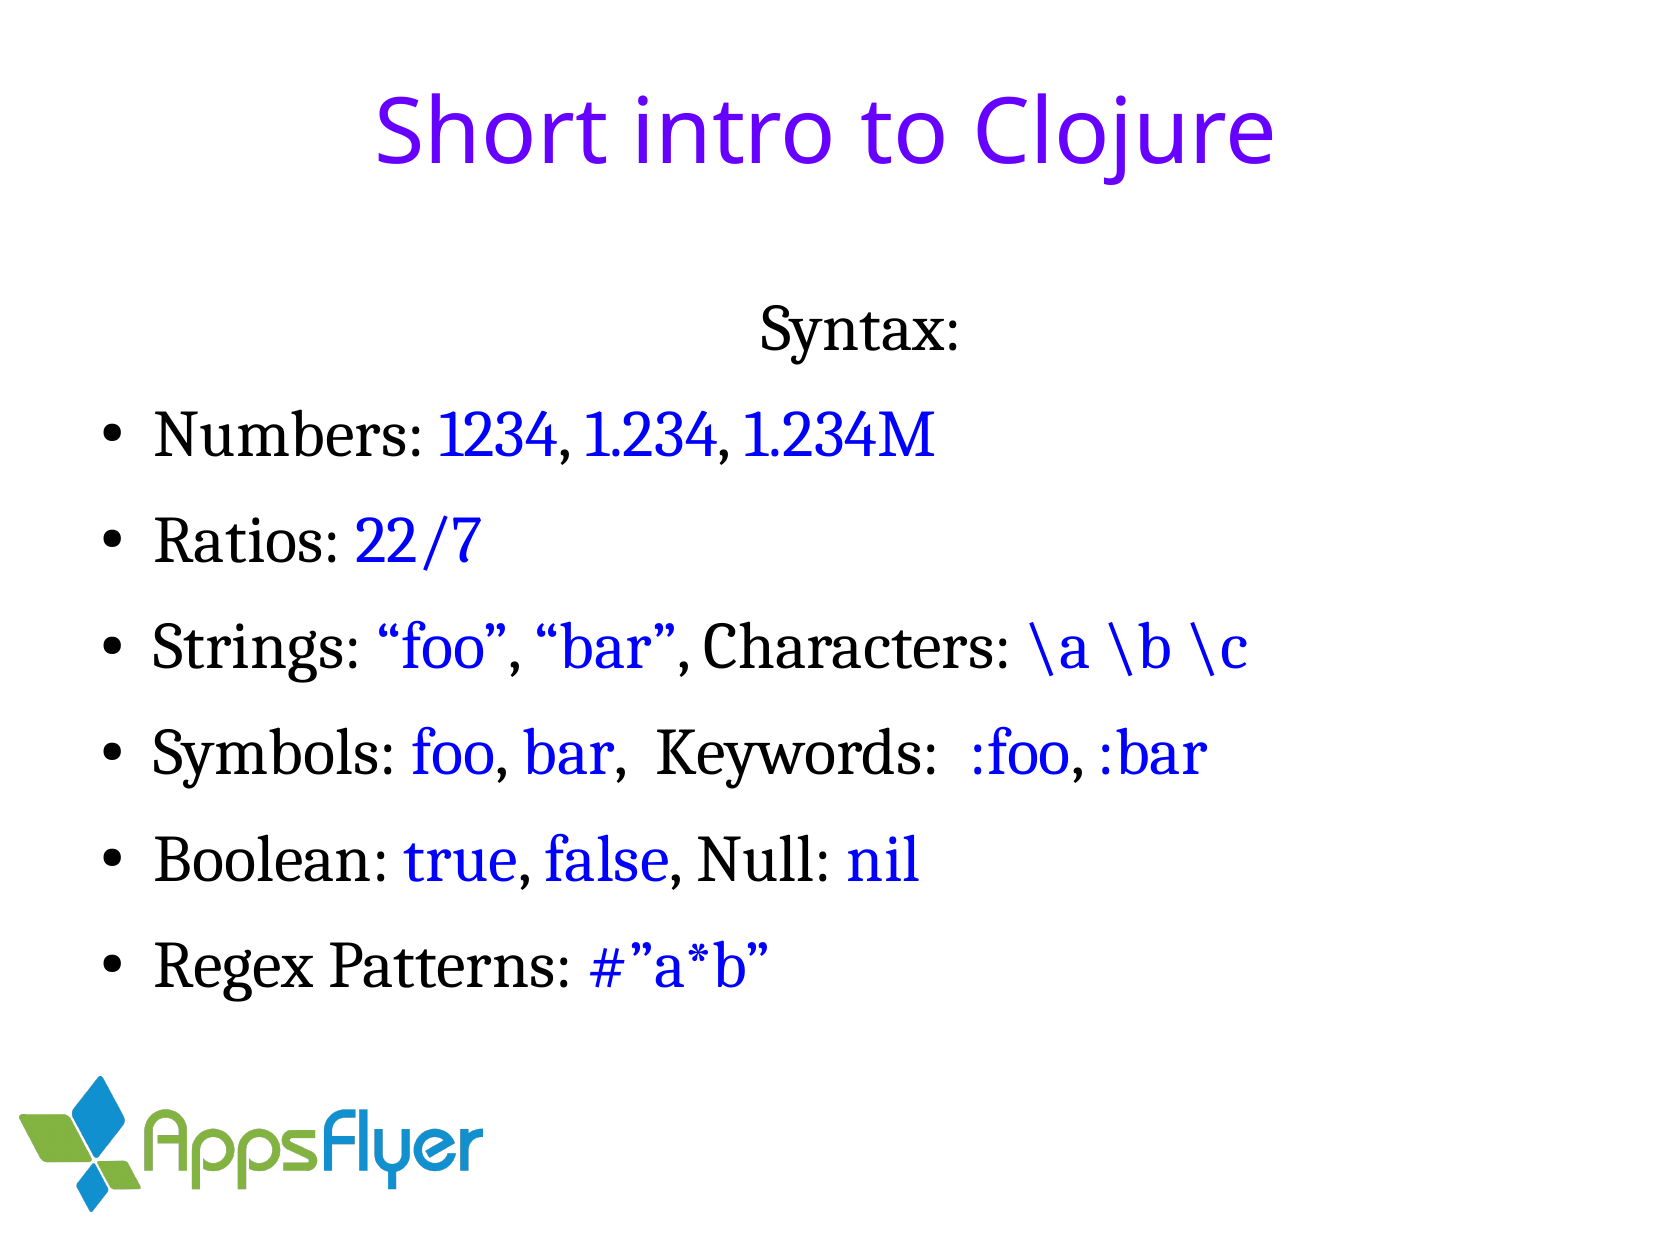

# Short intro to Clojure
Syntax:
Numbers: 1234, 1.234, 1.234M
Ratios: 22/7
Strings: “foo”, “bar”, Characters: \a \b \c
Symbols: foo, bar, Keywords: :foo, :bar
Boolean: true, false, Null: nil
Regex Patterns: #”a*b”